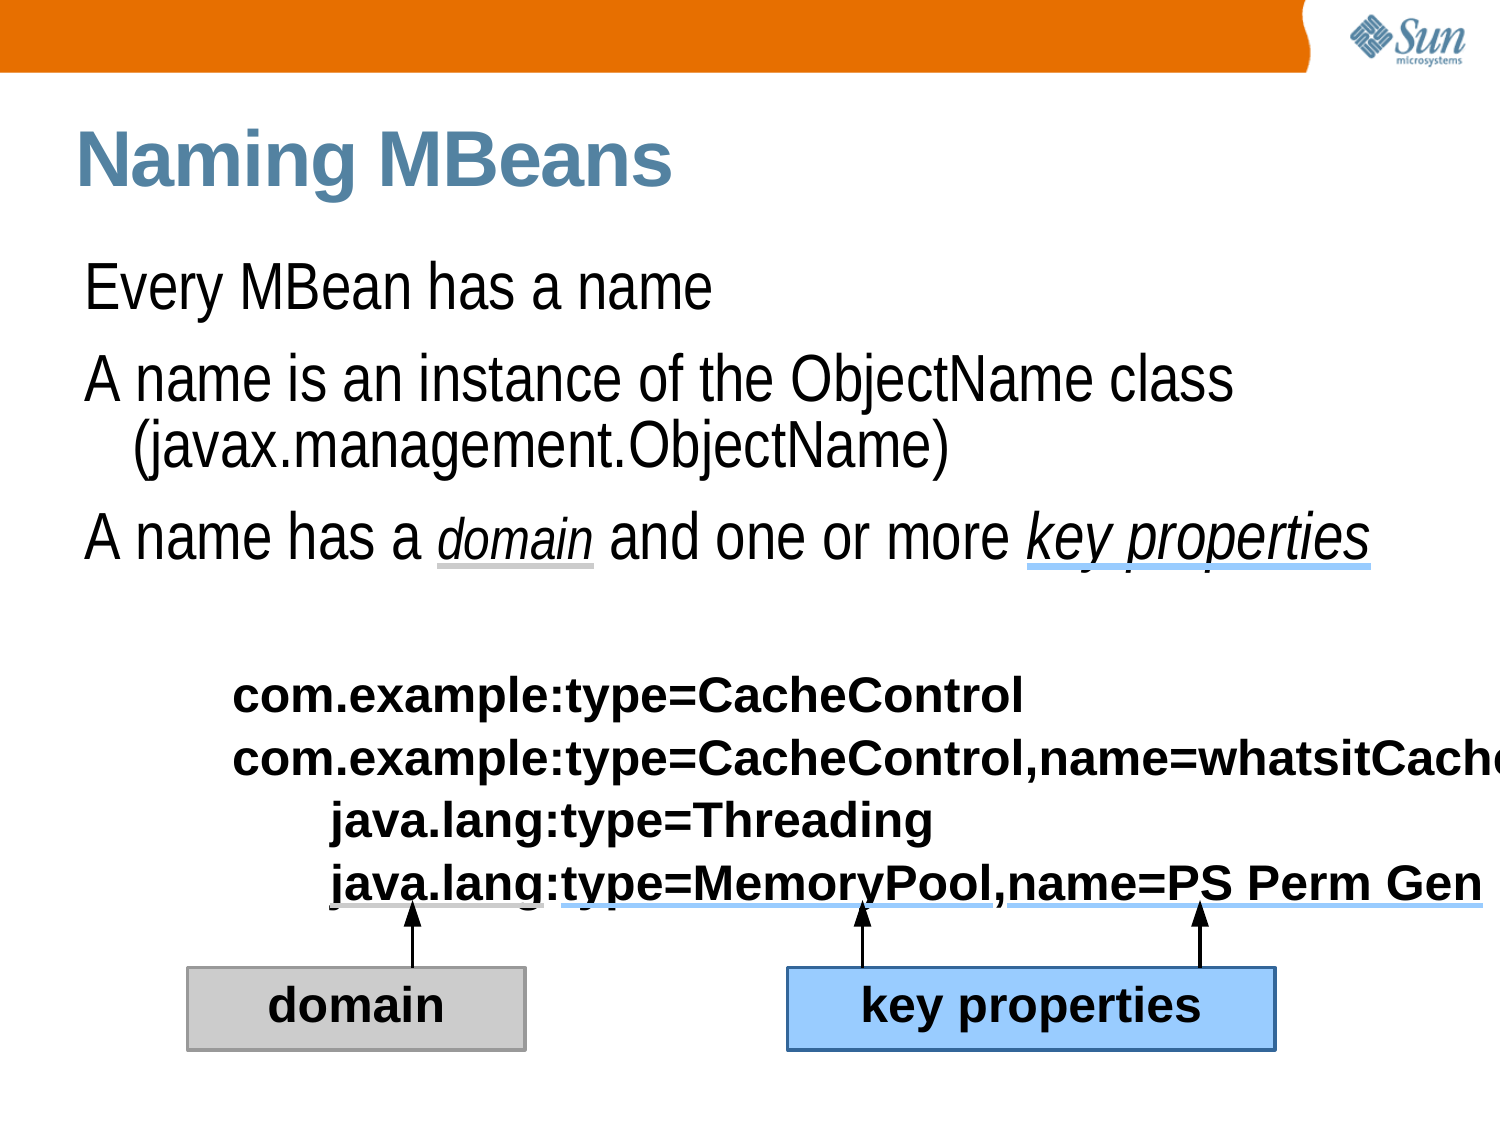

# Naming MBeans
Every MBean has a name
A name is an instance of the ObjectName class (javax.management.ObjectName)
A name has a domain and one or more key properties
com.example:type=CacheControl
com.example:type=CacheControl,name=whatsitCache
 java.lang:type=Threading
 java.lang:type=MemoryPool,name=PS Perm Gen
domain
key properties